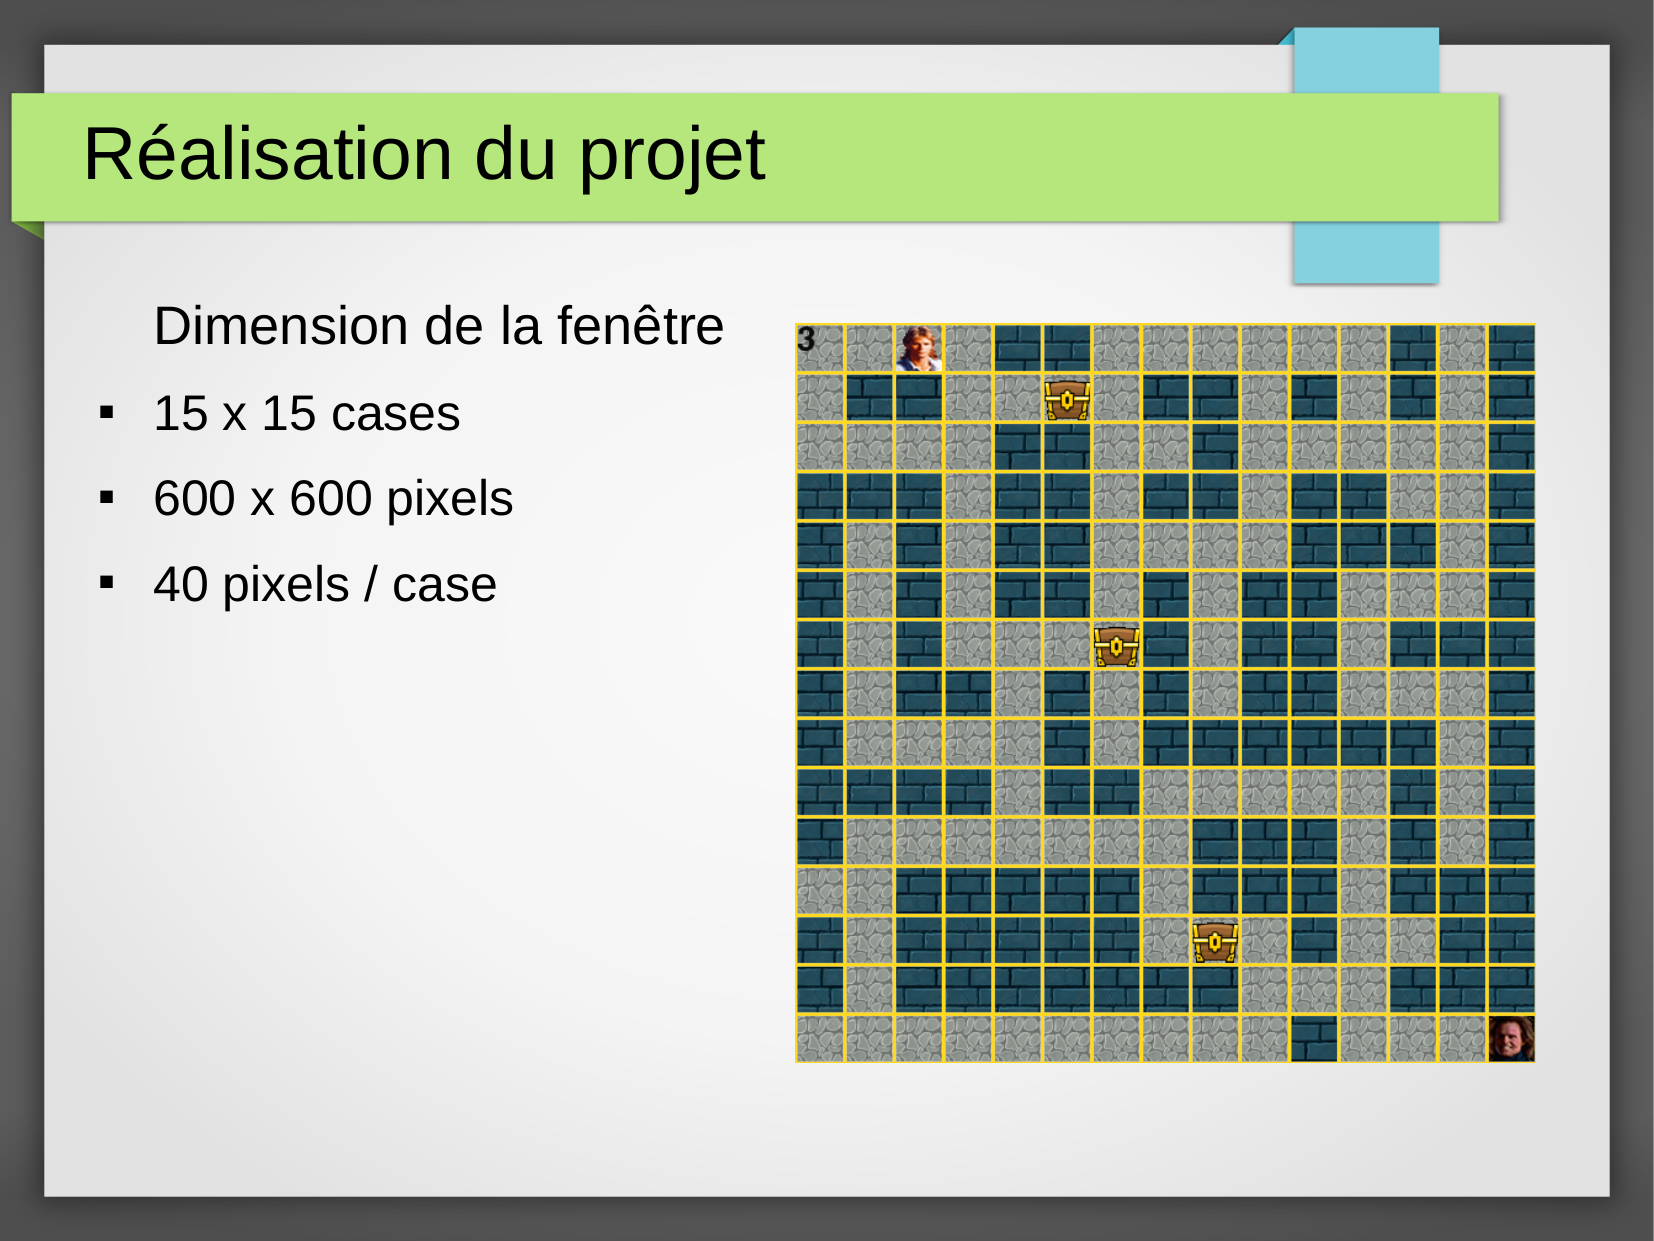

# Réalisation du projet
Dimension de la fenêtre
15 x 15 cases
600 x 600 pixels
40 pixels / case